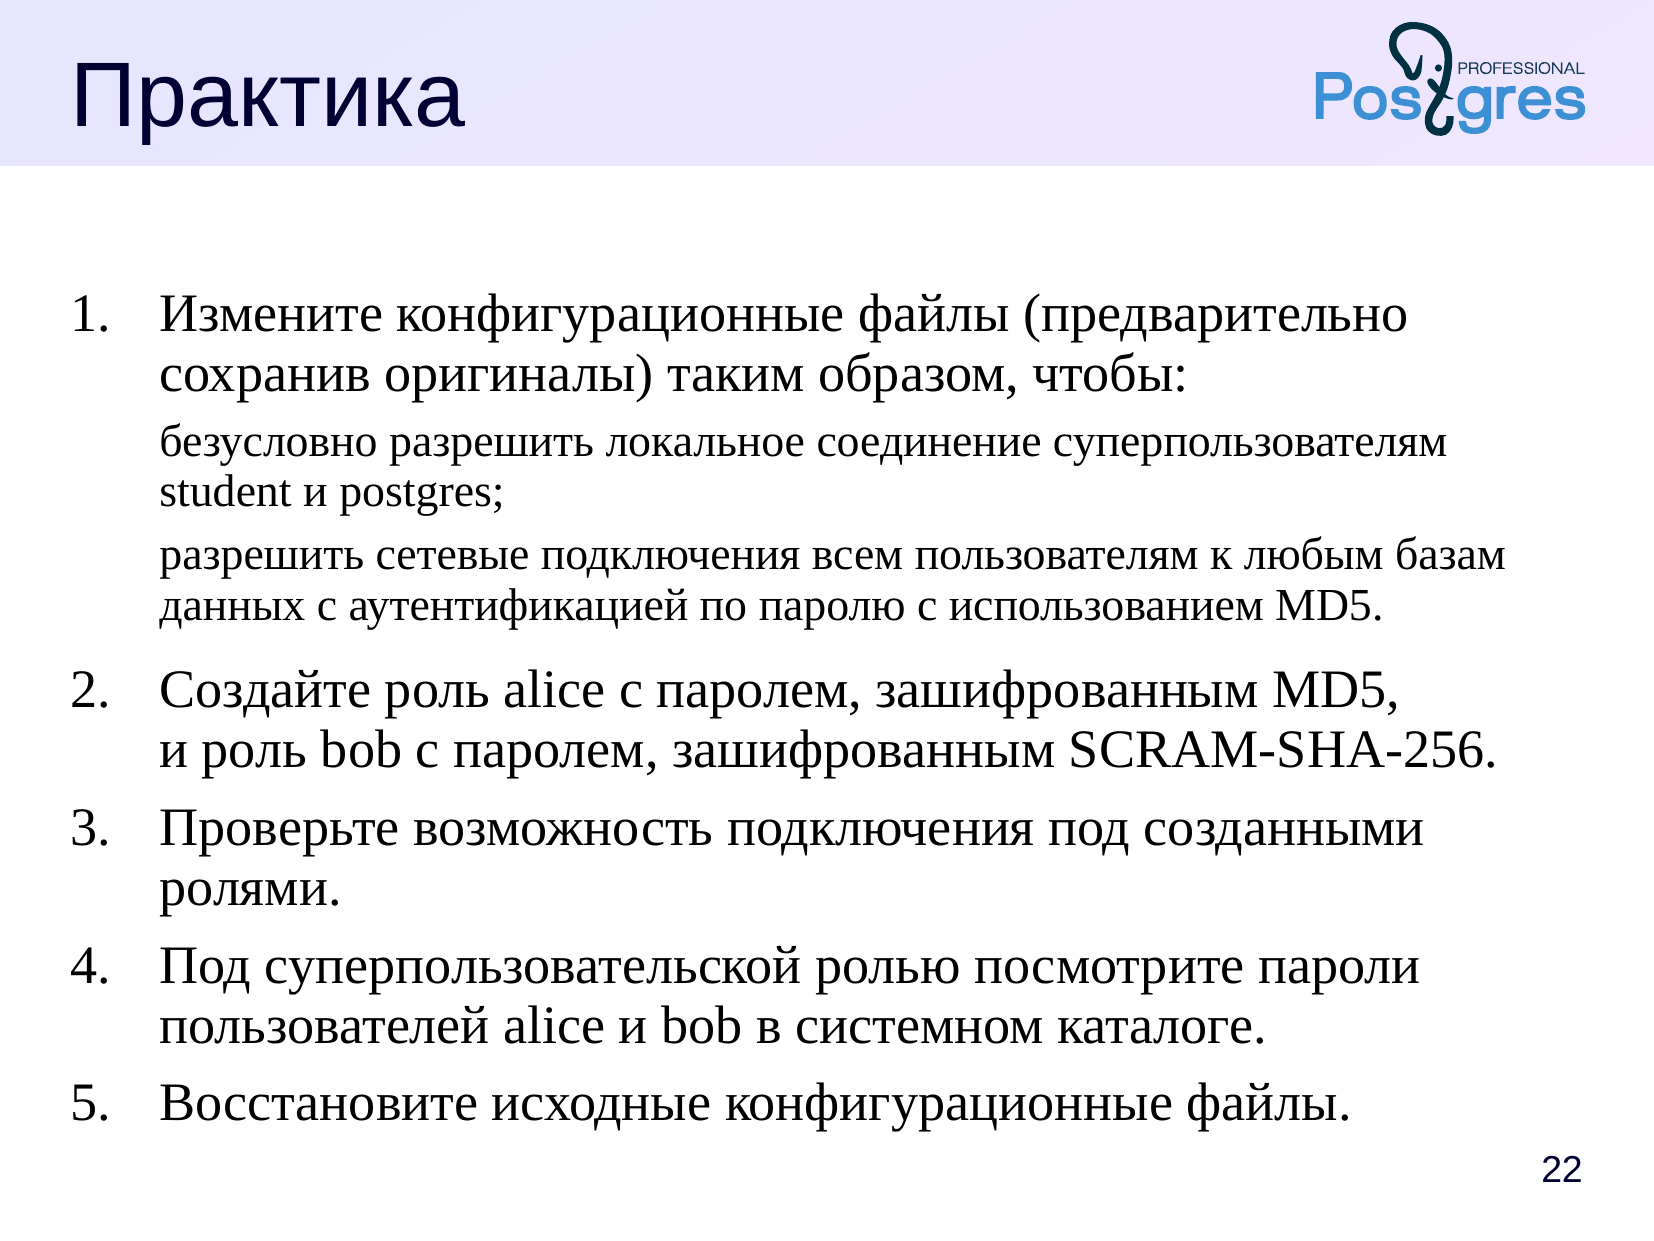

# Практика
Измените конфигурационные файлы (предварительно сохранив оригиналы) таким образом, чтобы:
безусловно разрешить локальное соединение суперпользователям student и postgres;
разрешить сетевые подключения всем пользователям к любым базам данных с аутентификацией по паролю с использованием MD5.
Создайте роль alice с паролем, зашифрованным MD5,
и роль bob с паролем, зашифрованным SCRAM-SHA-256.
Проверьте возможность подключения под созданными ролями.
Под суперпользовательской ролью посмотрите пароли пользователей alice и bob в системном каталоге.
Восстановите исходные конфигурационные файлы.